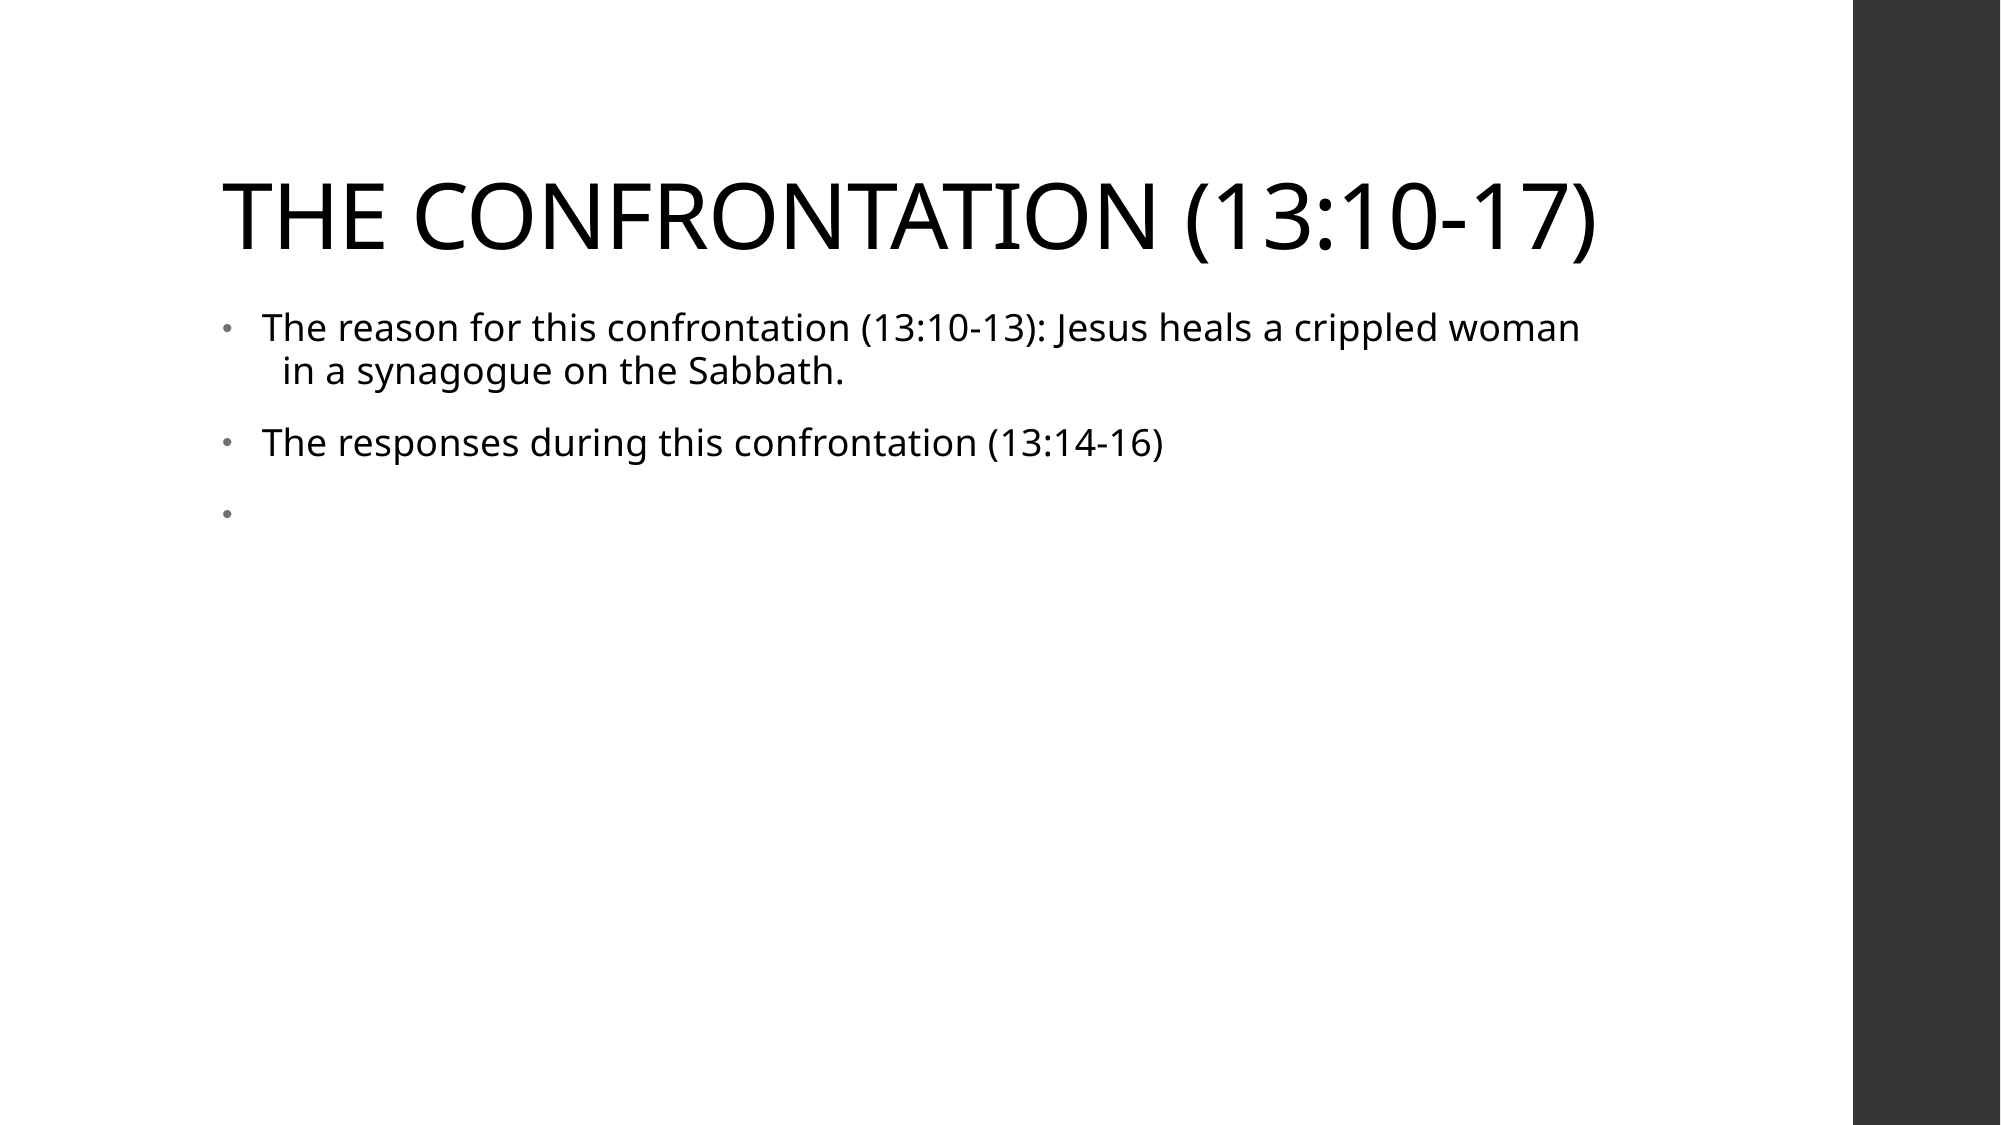

# THE CONFRONTATION (13:10-17)
 The reason for this confrontation (13:10-13): Jesus heals a crippled woman in a synagogue on the Sabbath.
 The responses during this confrontation (13:14-16)